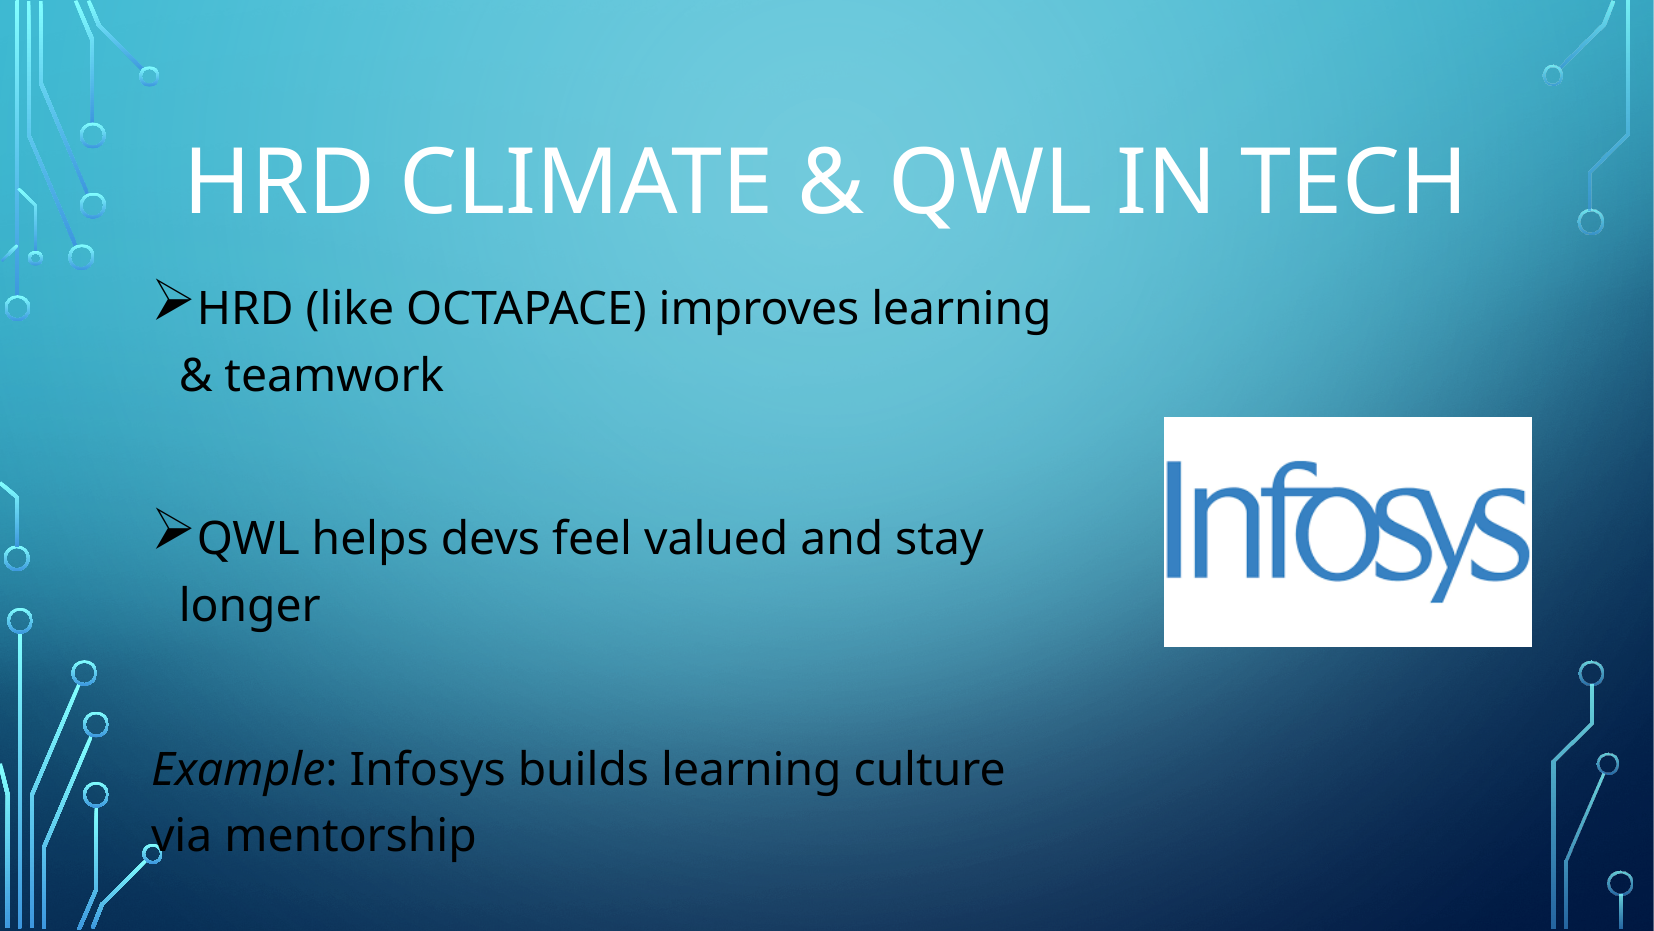

# HRD Climate & QWL in Tech
 HRD (like OCTAPACE) improves learning & teamwork
 QWL helps devs feel valued and stay longer
Example: Infosys builds learning culture via mentorship